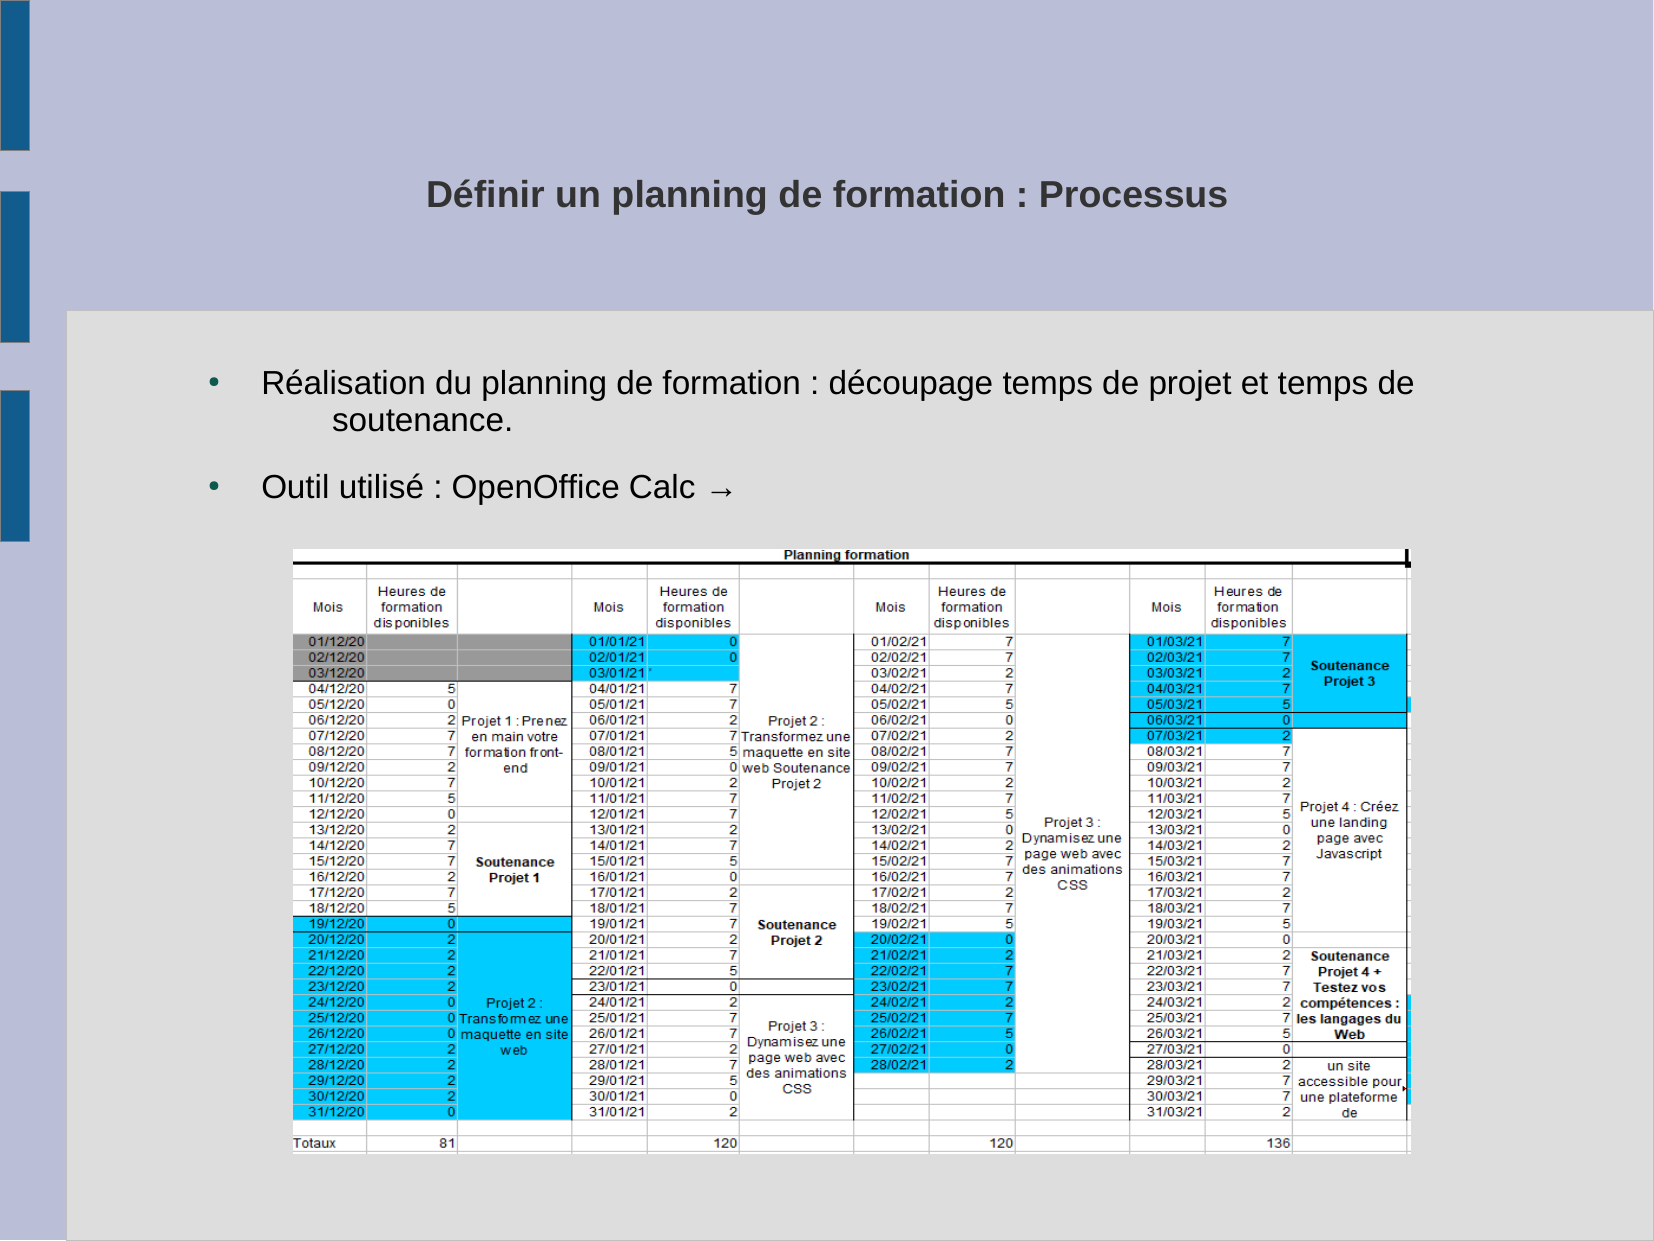

# Définir un planning de formation : Processus
Réalisation du planning de formation : découpage temps de projet et temps de soutenance.
Outil utilisé : OpenOffice Calc →